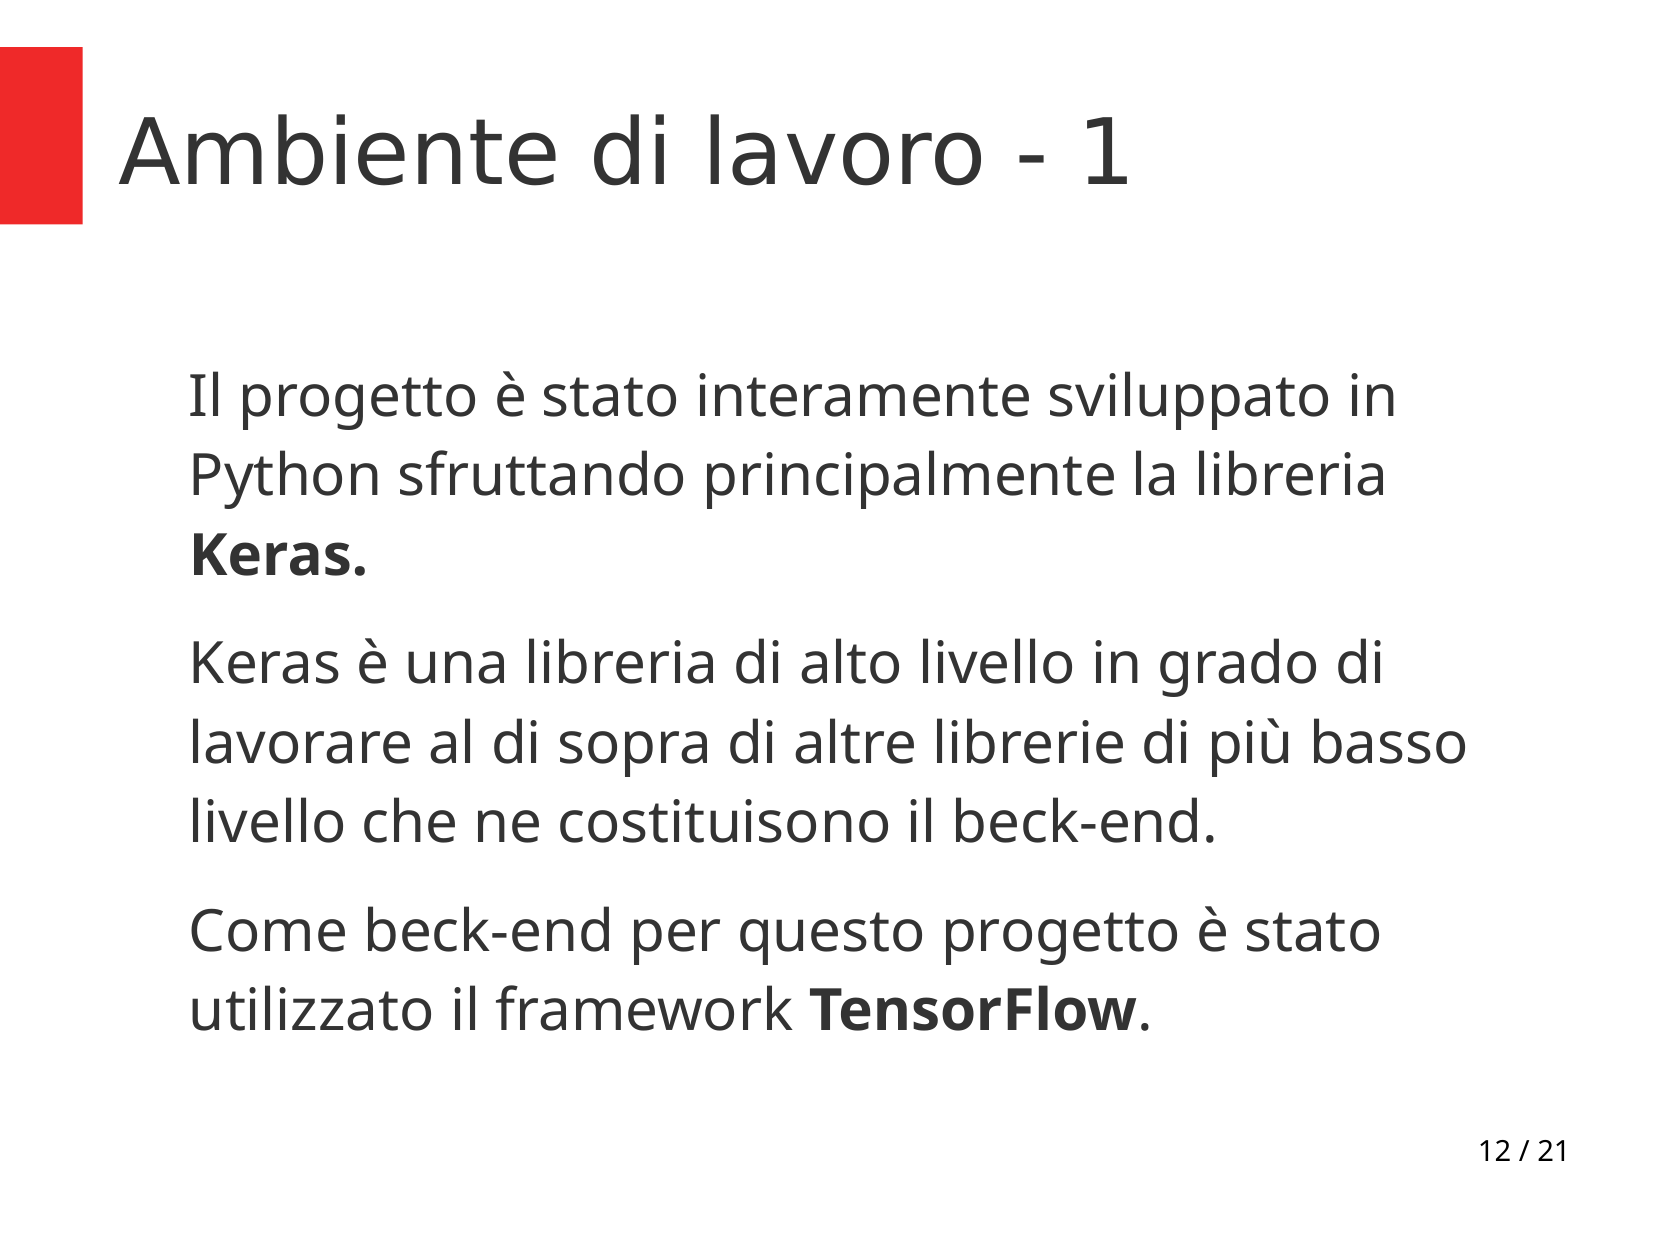

# Ambiente di lavoro - 1
Il progetto è stato interamente sviluppato in Python sfruttando principalmente la libreria Keras.
Keras è una libreria di alto livello in grado di lavorare al di sopra di altre librerie di più basso livello che ne costituisono il beck-end.
Come beck-end per questo progetto è stato utilizzato il framework TensorFlow.
12